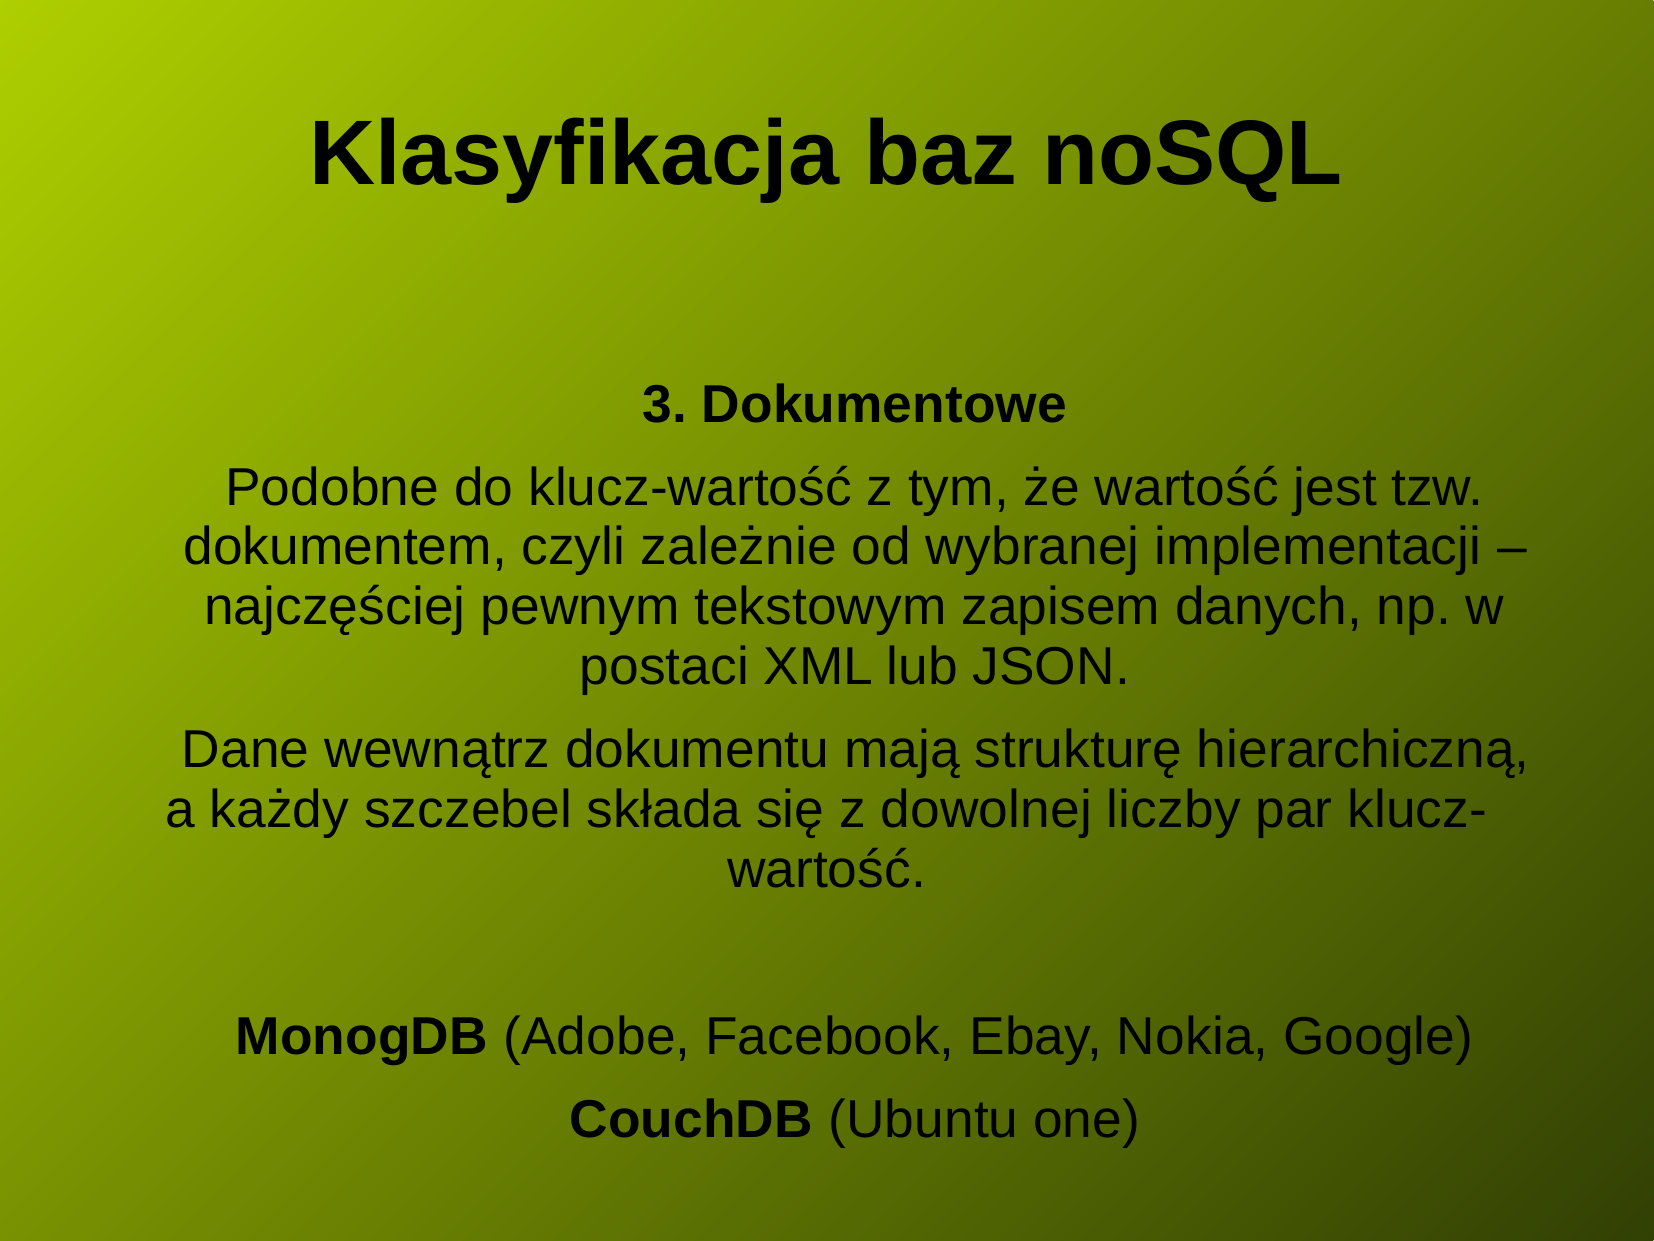

# Klasyfikacja baz noSQL
3. Dokumentowe
Podobne do klucz-wartość z tym, że wartość jest tzw. dokumentem, czyli zależnie od wybranej implementacji – najczęściej pewnym tekstowym zapisem danych, np. w postaci XML lub JSON.
Dane wewnątrz dokumentu mają strukturę hierarchiczną, a każdy szczebel składa się z dowolnej liczby par klucz-wartość.
MonogDB (Adobe, Facebook, Ebay, Nokia, Google)
CouchDB (Ubuntu one)